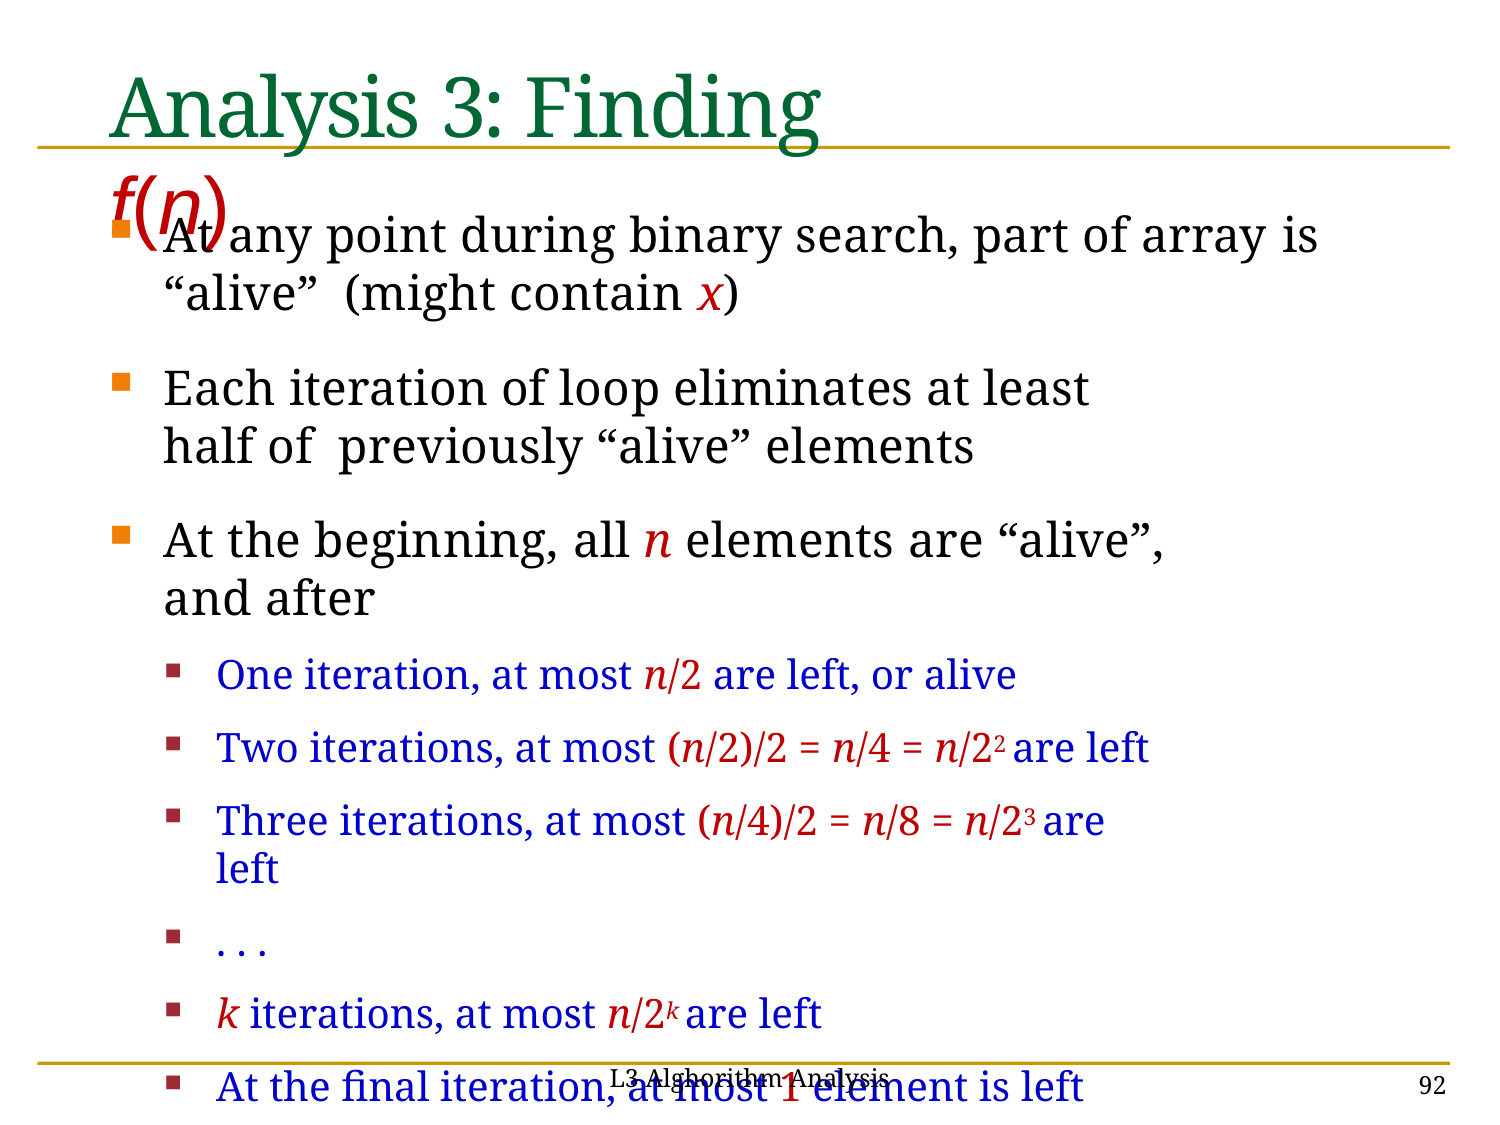

# Analysis 3: Finding f(n)
At any point during binary search, part of array is “alive” (might contain x)
Each iteration of loop eliminates at least half of previously “alive” elements
At the beginning, all n elements are “alive”,	and after
One iteration, at most n/2 are left, or alive
Two iterations, at most (n/2)/2 = n/4 = n/22 are left
Three iterations, at most (n/4)/2 = n/8 = n/23 are left
. . .
k iterations, at most n/2k are left
At the final iteration, at most 1 element is left
L3 Alghorithm Analysis